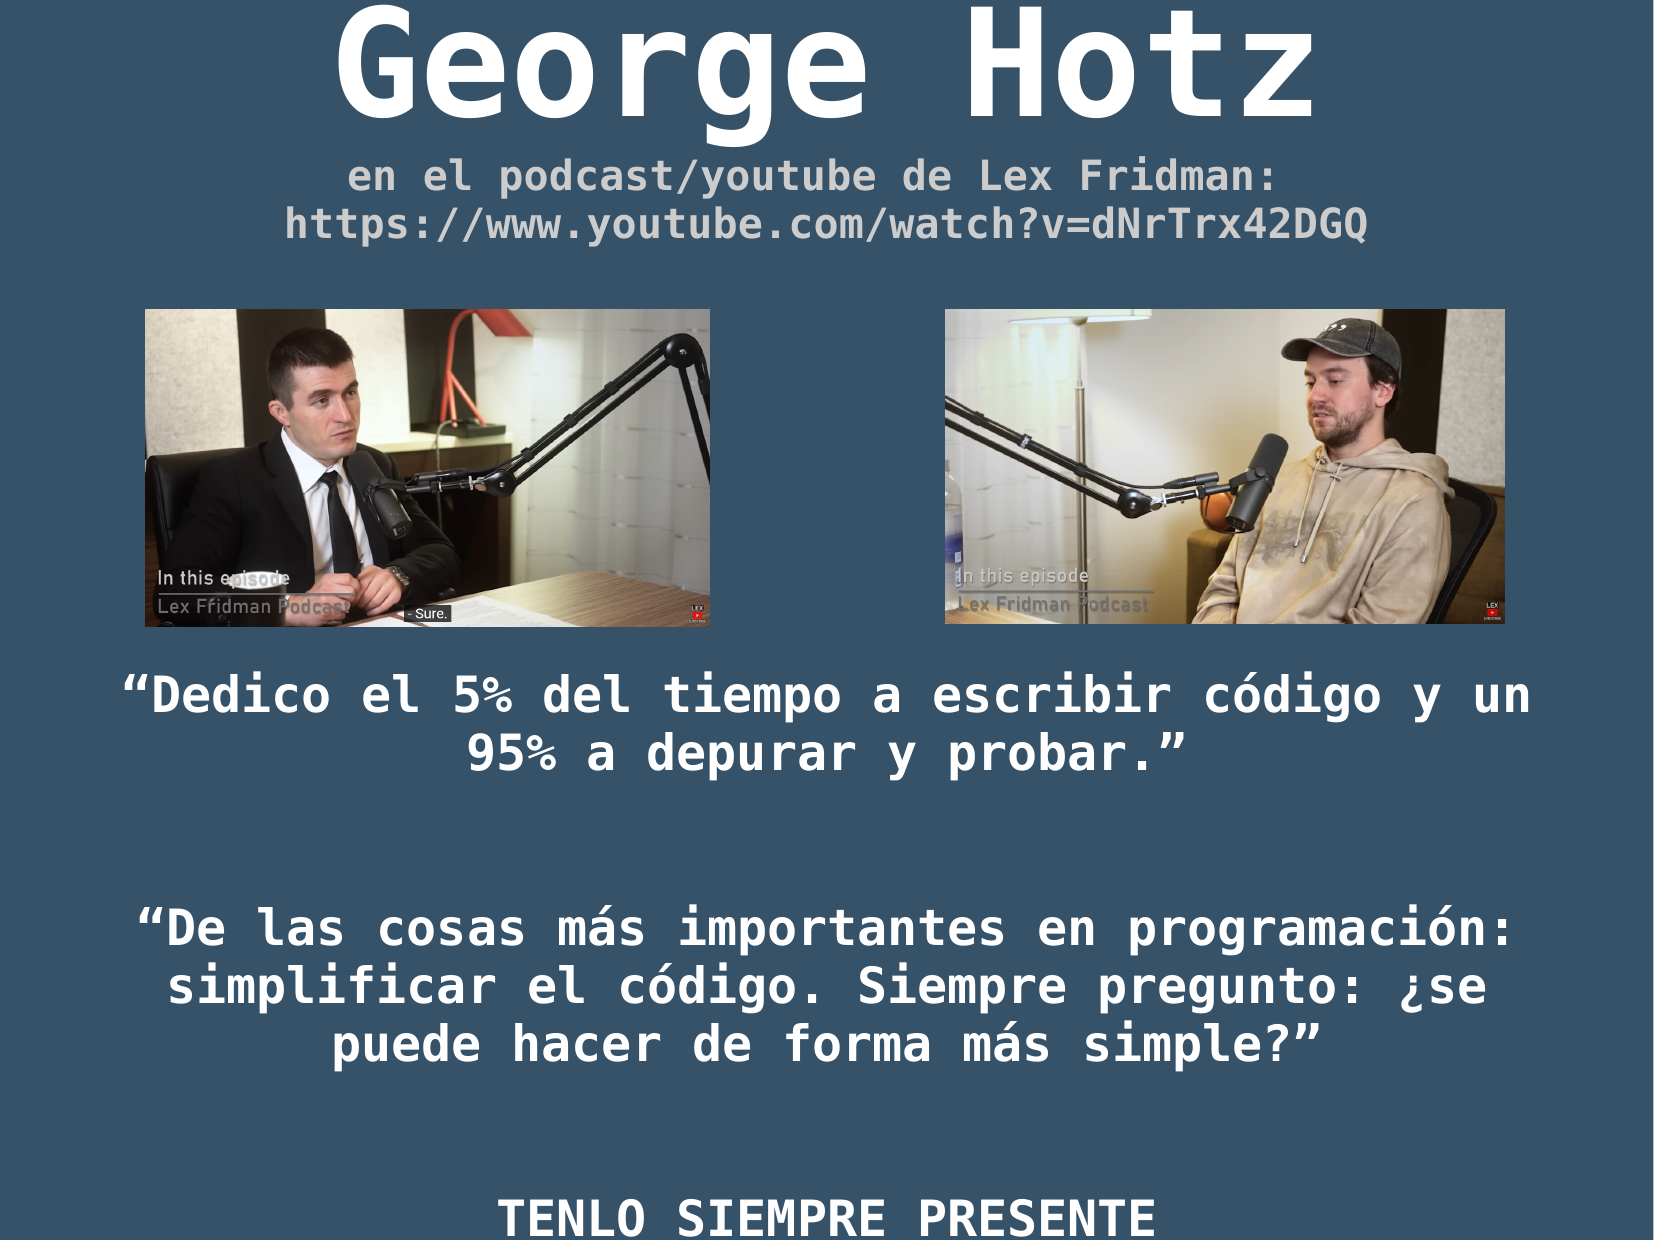

# George Hotz
en el podcast/youtube de Lex Fridman: https://www.youtube.com/watch?v=dNrTrx42DGQ
“Dedico el 5% del tiempo a escribir código y un 95% a depurar y probar.”
“De las cosas más importantes en programación: simplificar el código. Siempre pregunto: ¿se puede hacer de forma más simple?”
TENLO SIEMPRE PRESENTE